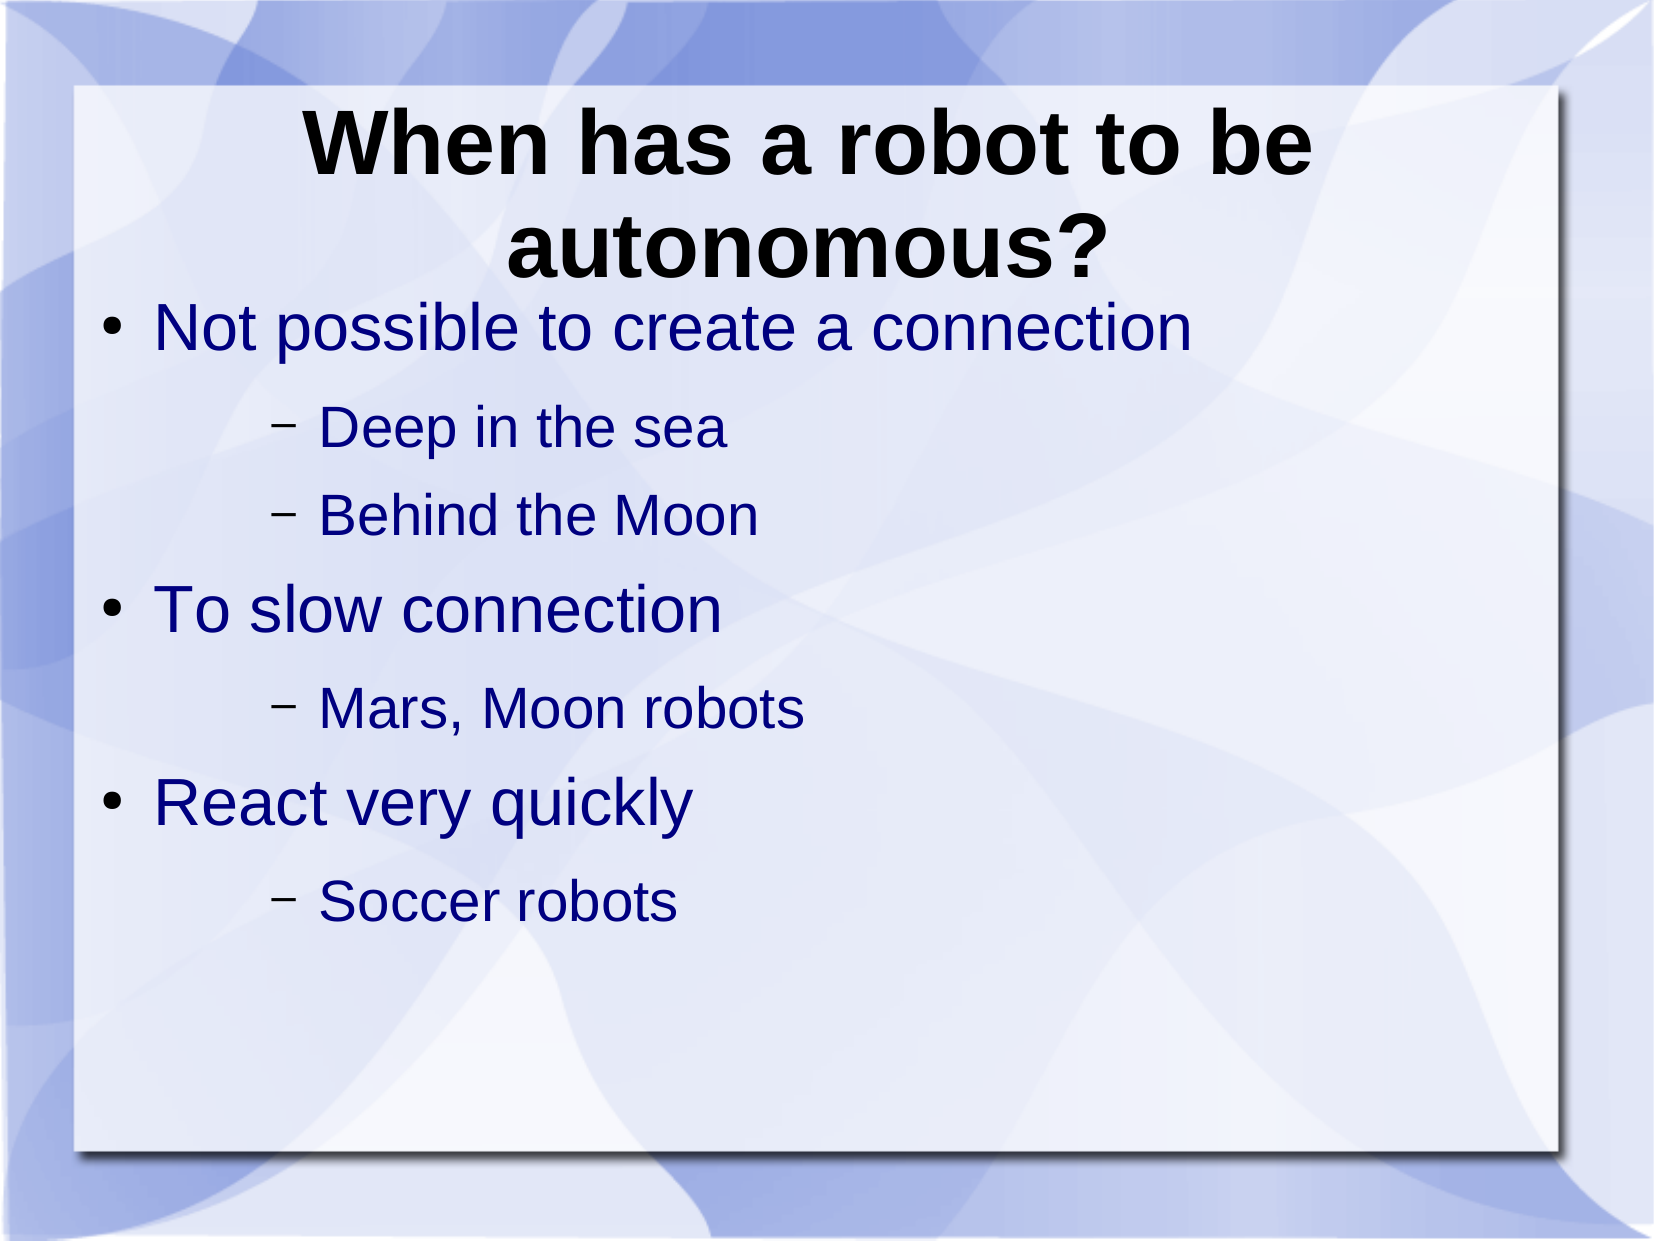

# When has a robot to be autonomous?
Not possible to create a connection
Deep in the sea
Behind the Moon
To slow connection
Mars, Moon robots
React very quickly
Soccer robots